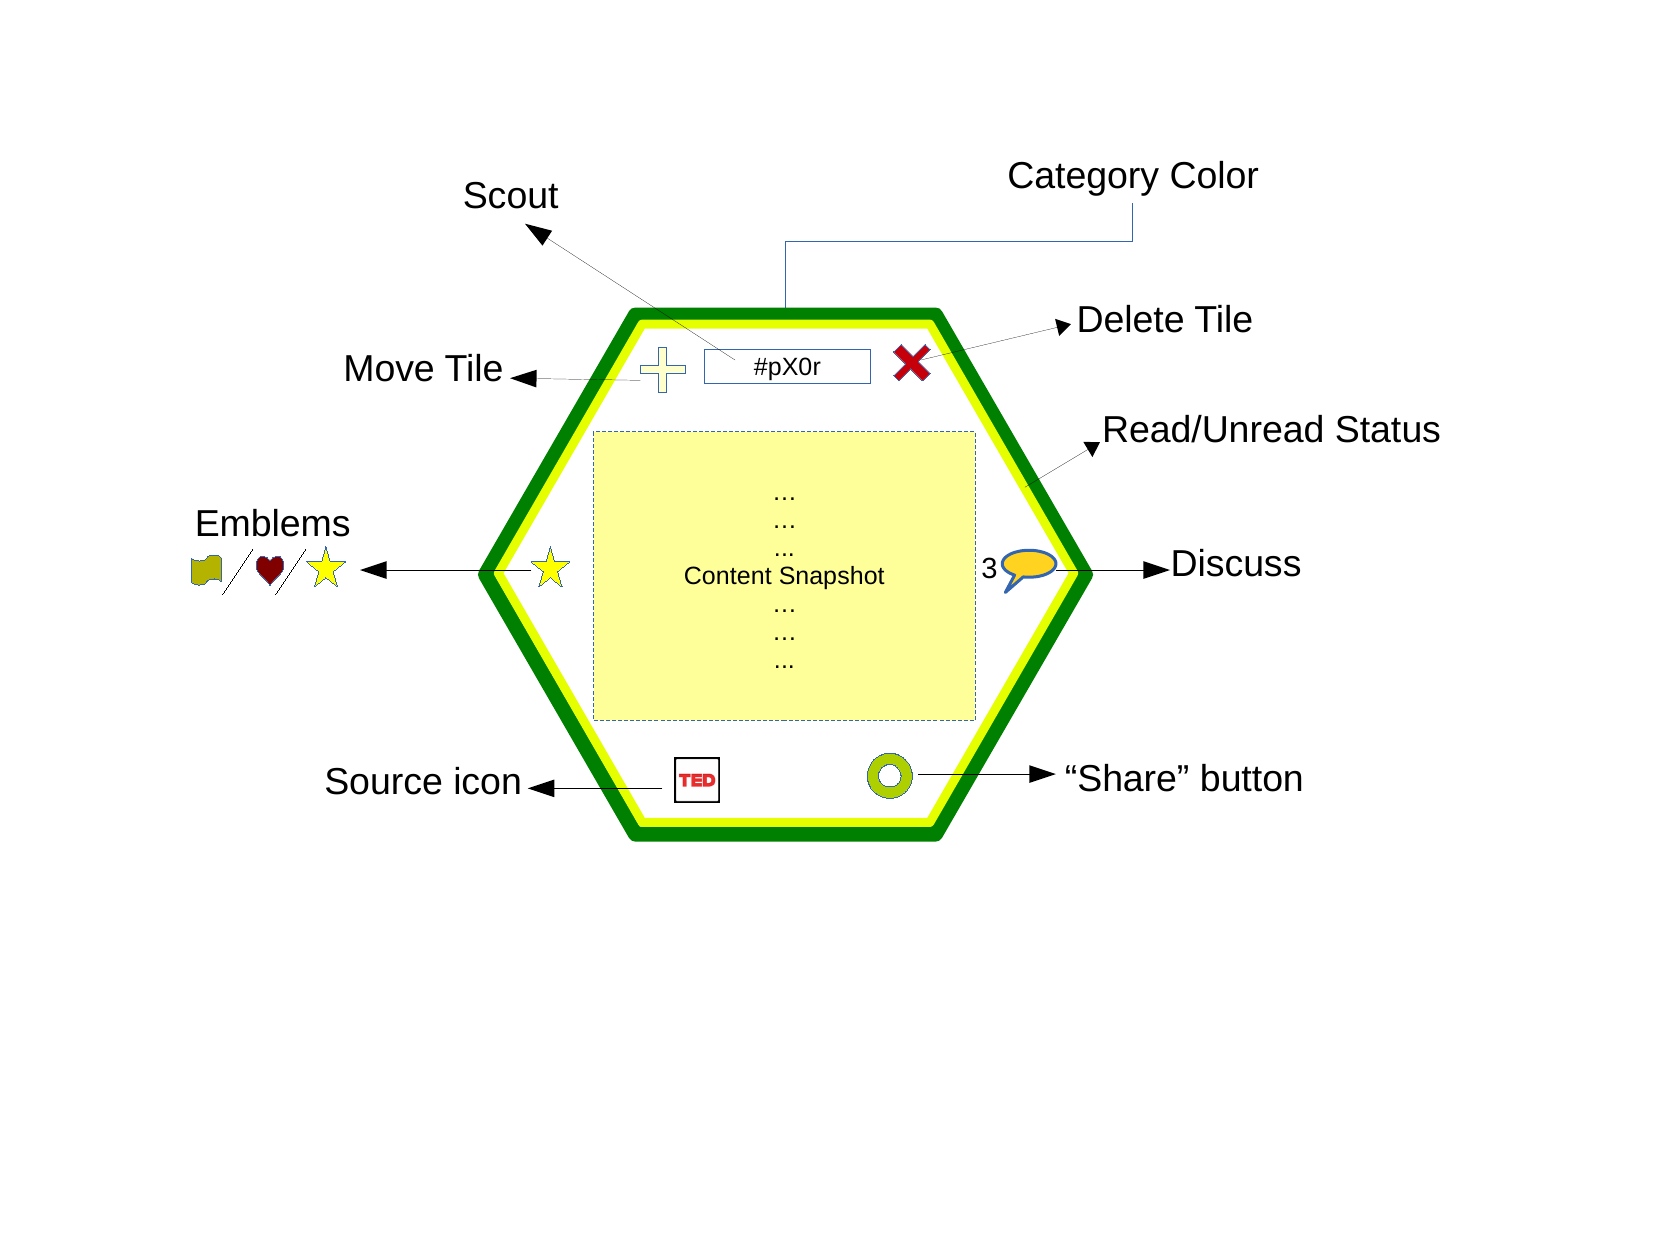

Category Color
Scout
Delete Tile
#pX0r
#pX0r
…
…
...
Content Snapshot
…
…
...
3
3
Move Tile
Read/Unread Status
Emblems
Discuss
“Share” button
Source icon